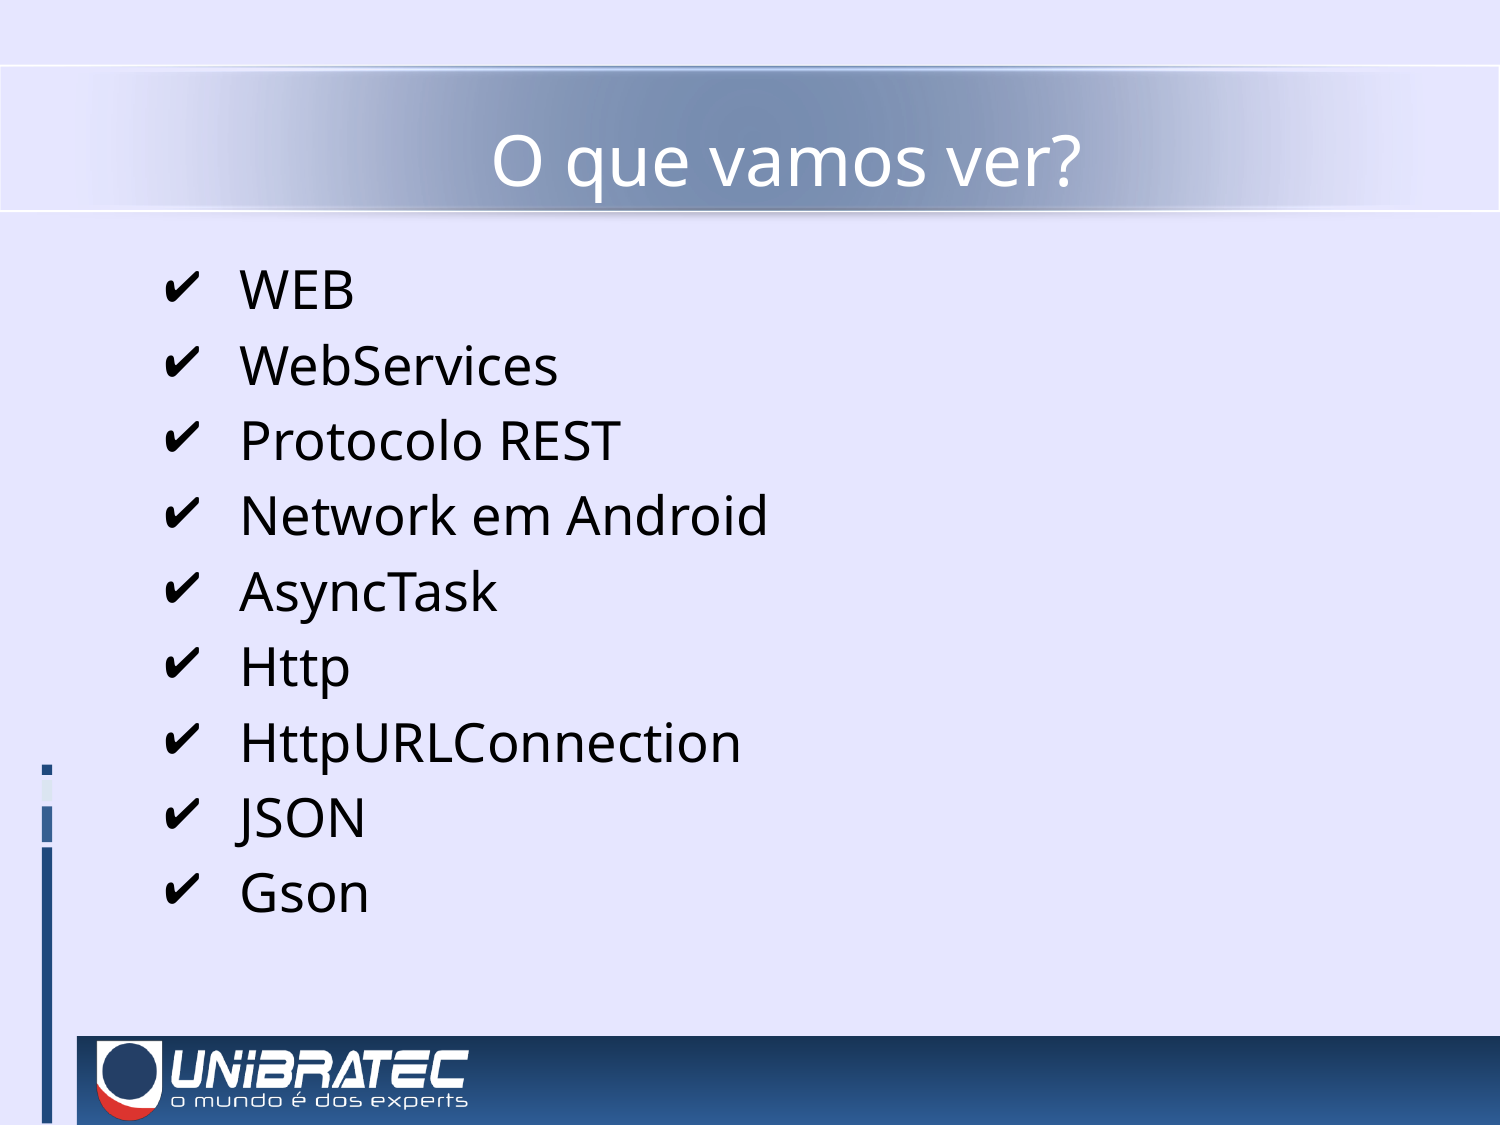

# O que vamos ver?
WEB
WebServices
Protocolo REST
Network em Android
AsyncTask
Http
HttpURLConnection
JSON
Gson